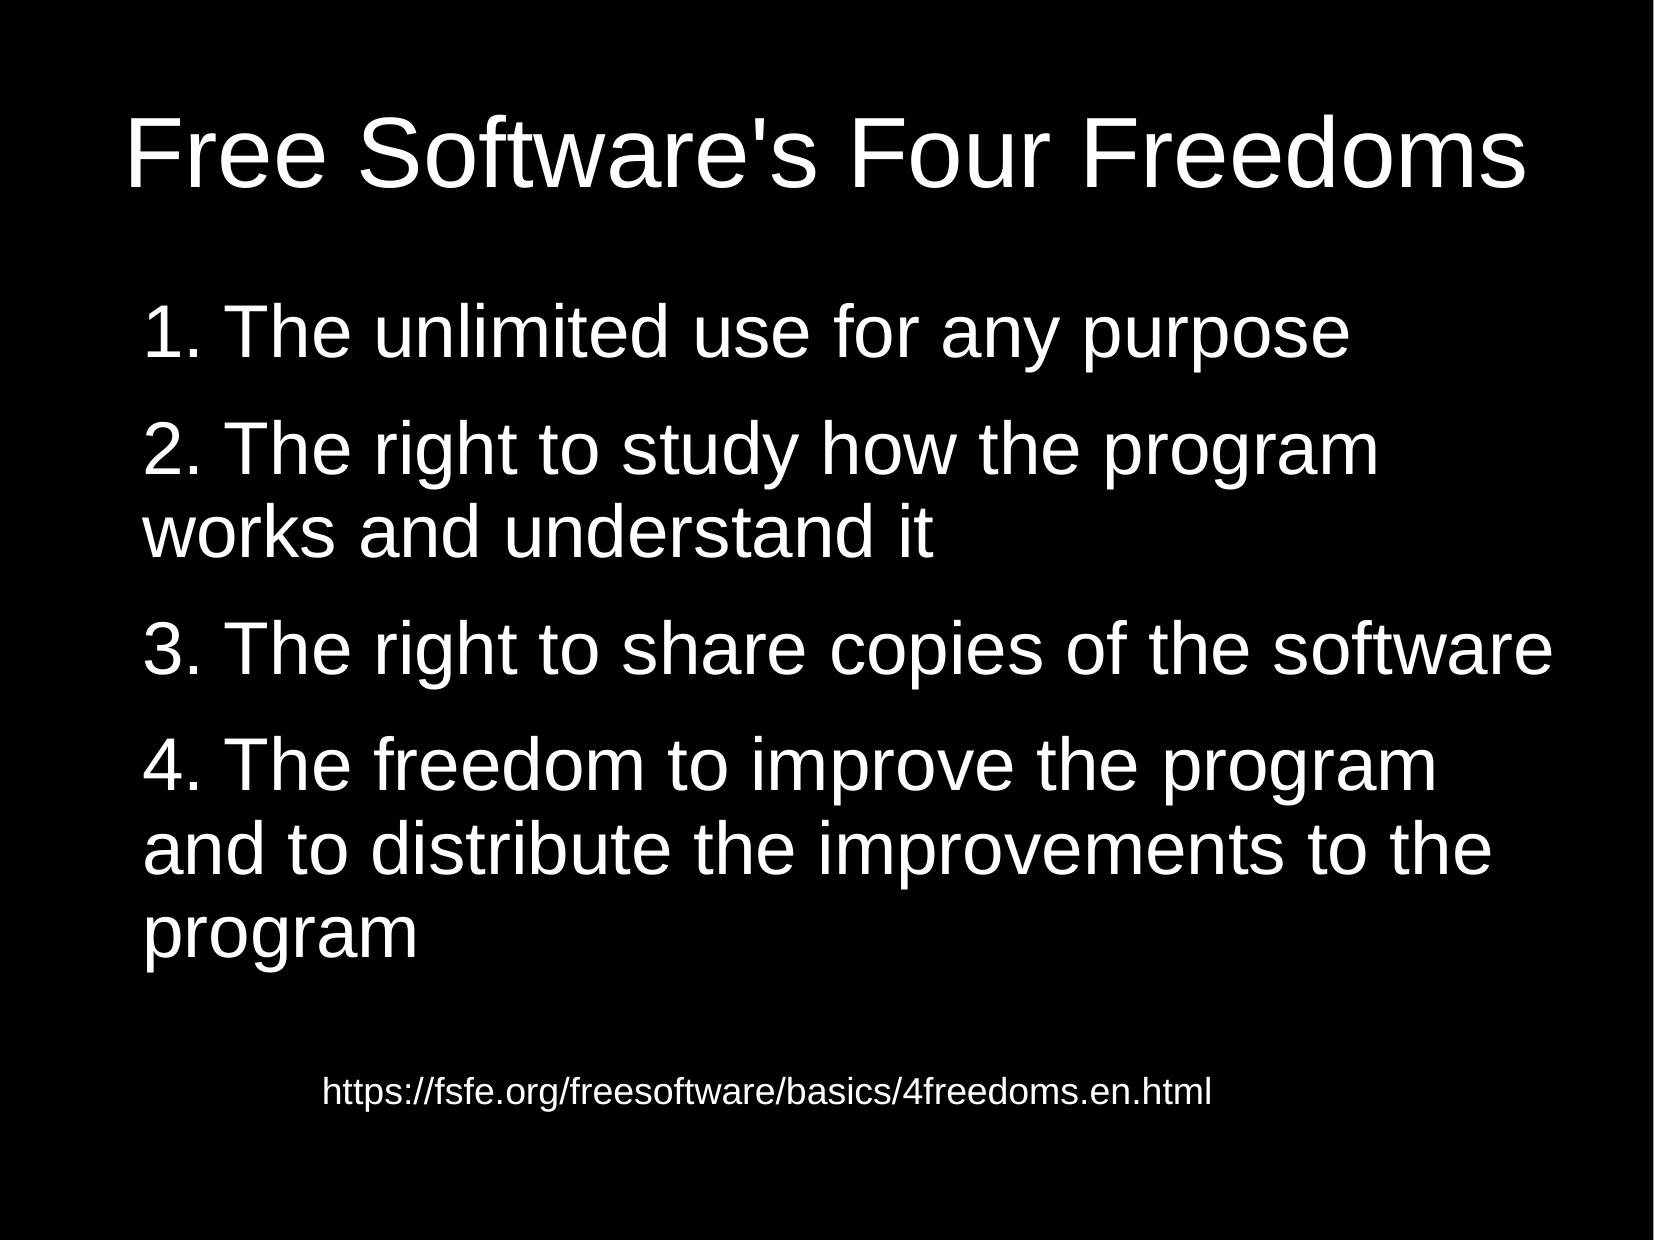

# Free Software's Four Freedoms
1. The unlimited use for any purpose
2. The right to study how the program works and understand it
3. The right to share copies of the software
4. The freedom to improve the program and to distribute the improvements to the program
https://fsfe.org/freesoftware/basics/4freedoms.en.html